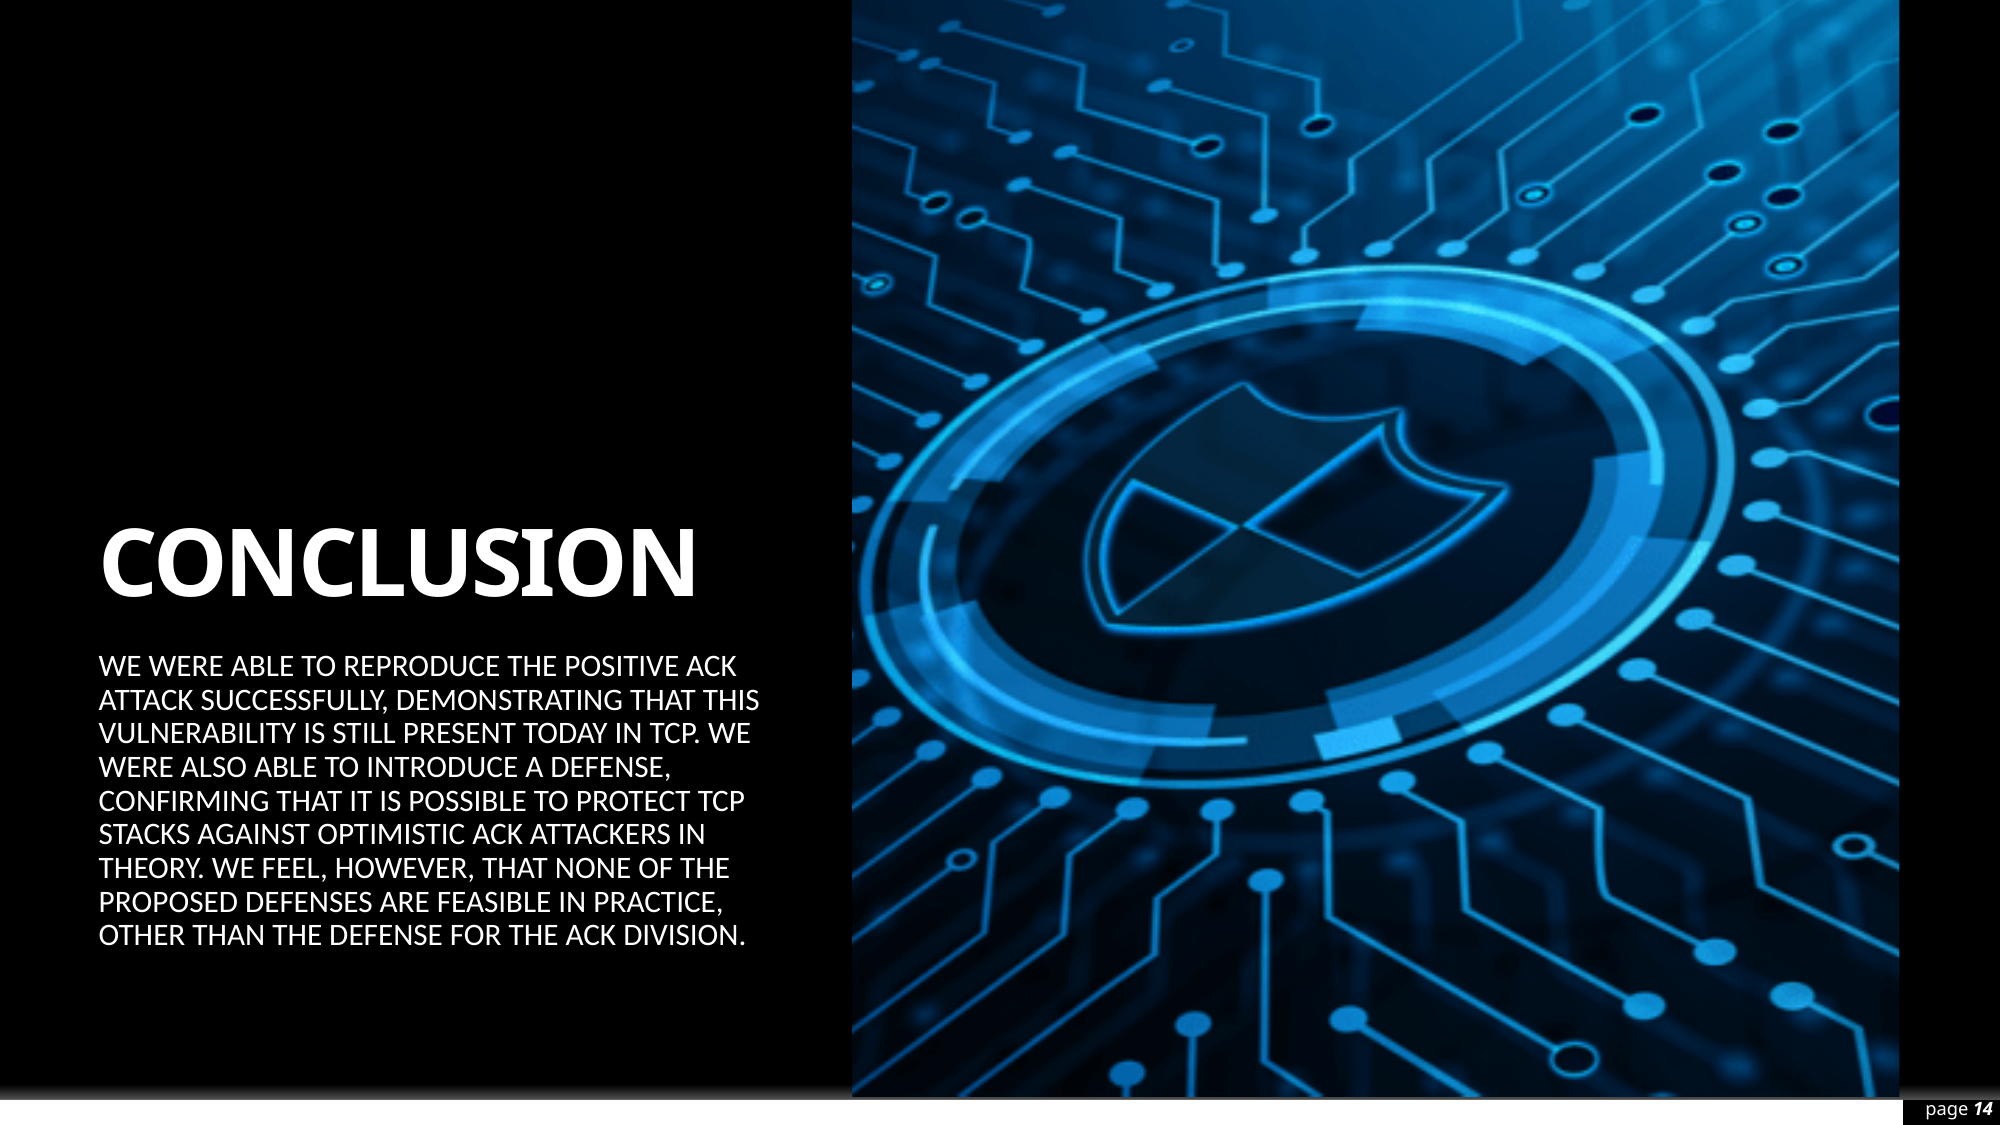

conclusıon
# We were able to reproduce the positive ACK attack successfully, demonstrating that this vulnerability is still present today in TCP. We were also able to introduce a defense, confirming that it is possible to protect TCP stacks against optimistic ACK attackers in theory. We feel, however, that none of the proposed defenses are feasible in practice, other than the defense for the ACK division.
page